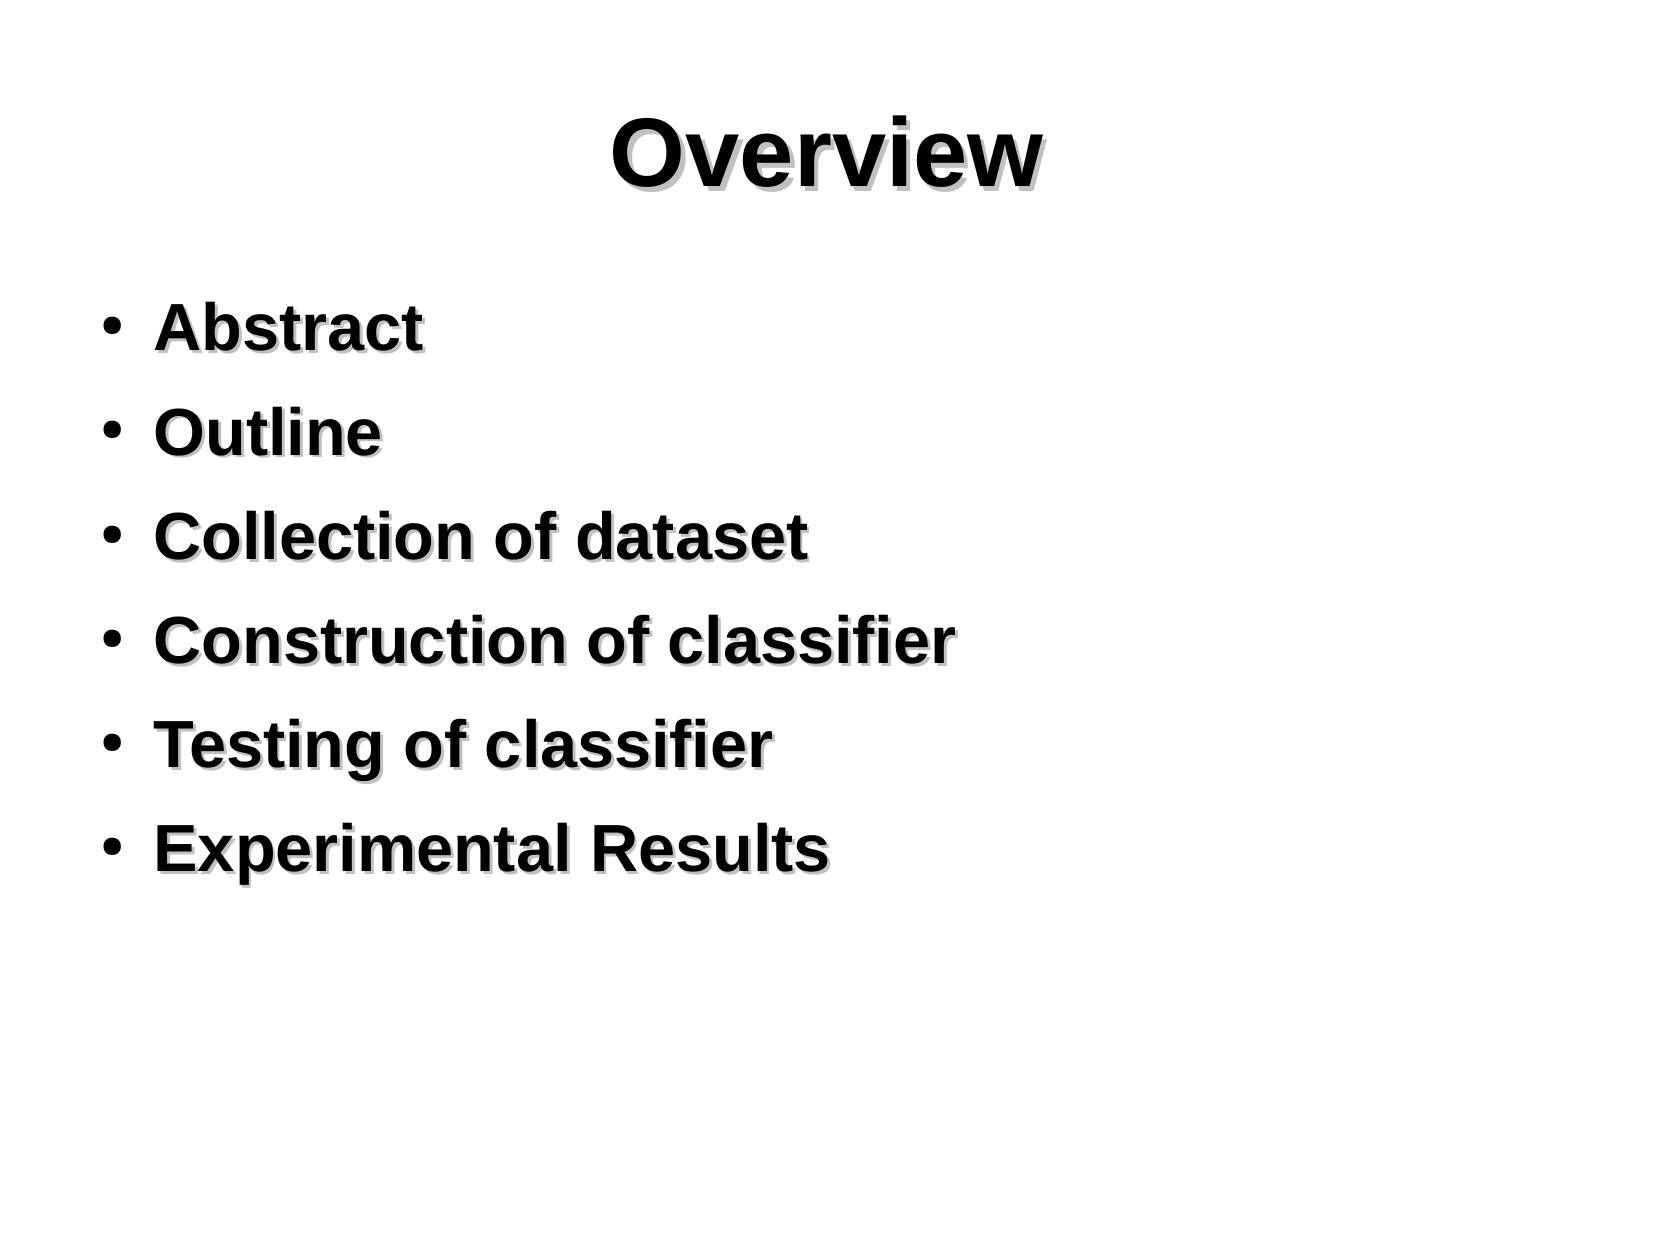

# Overview
Abstract
Outline
Collection of dataset
Construction of classifier
Testing of classifier
Experimental Results